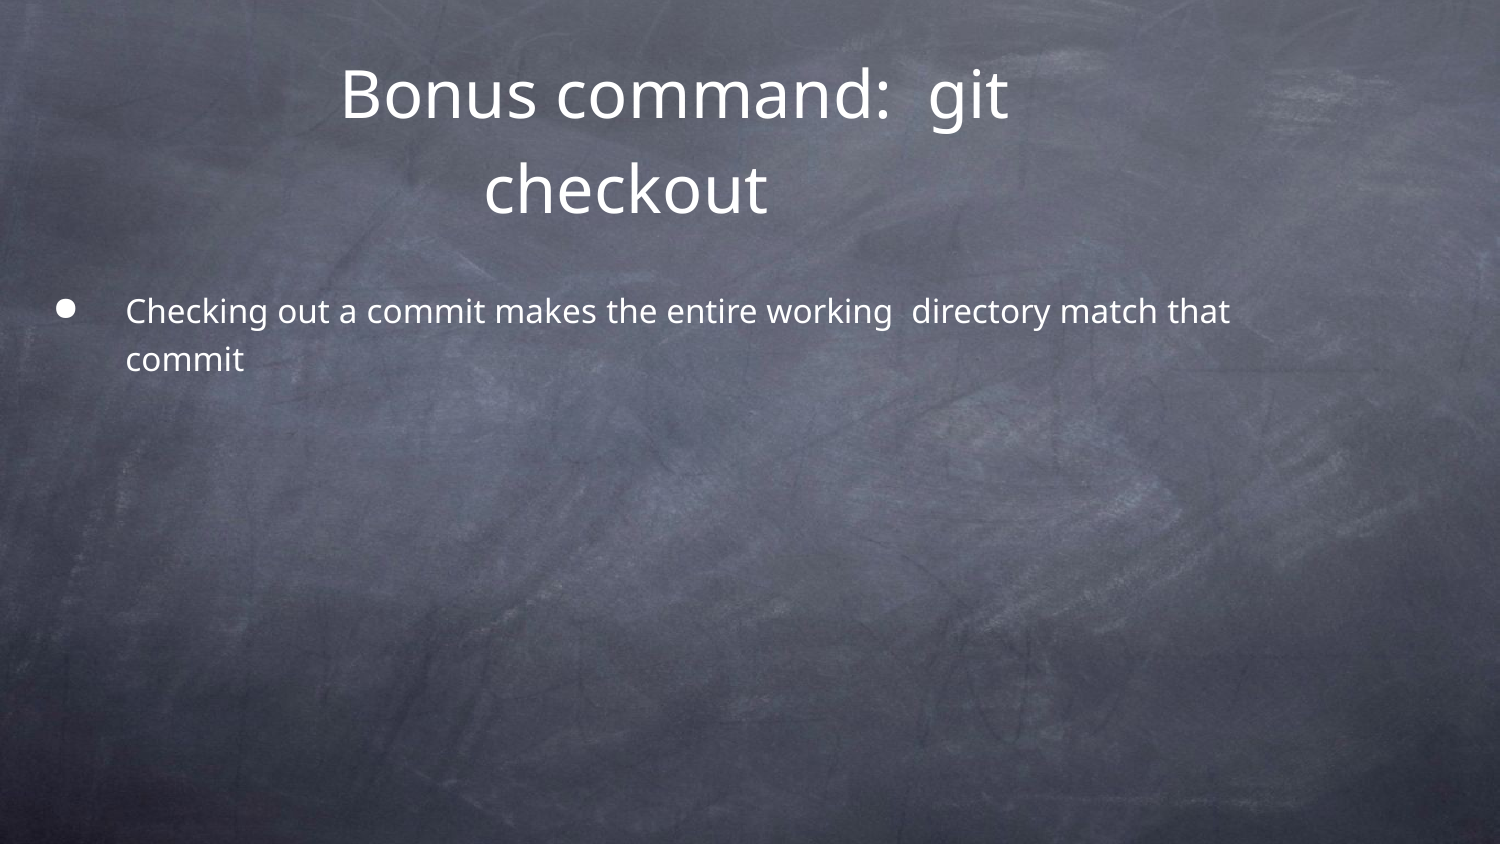

# Bonus command: git checkout
Checking out a commit makes the entire working directory match that commit